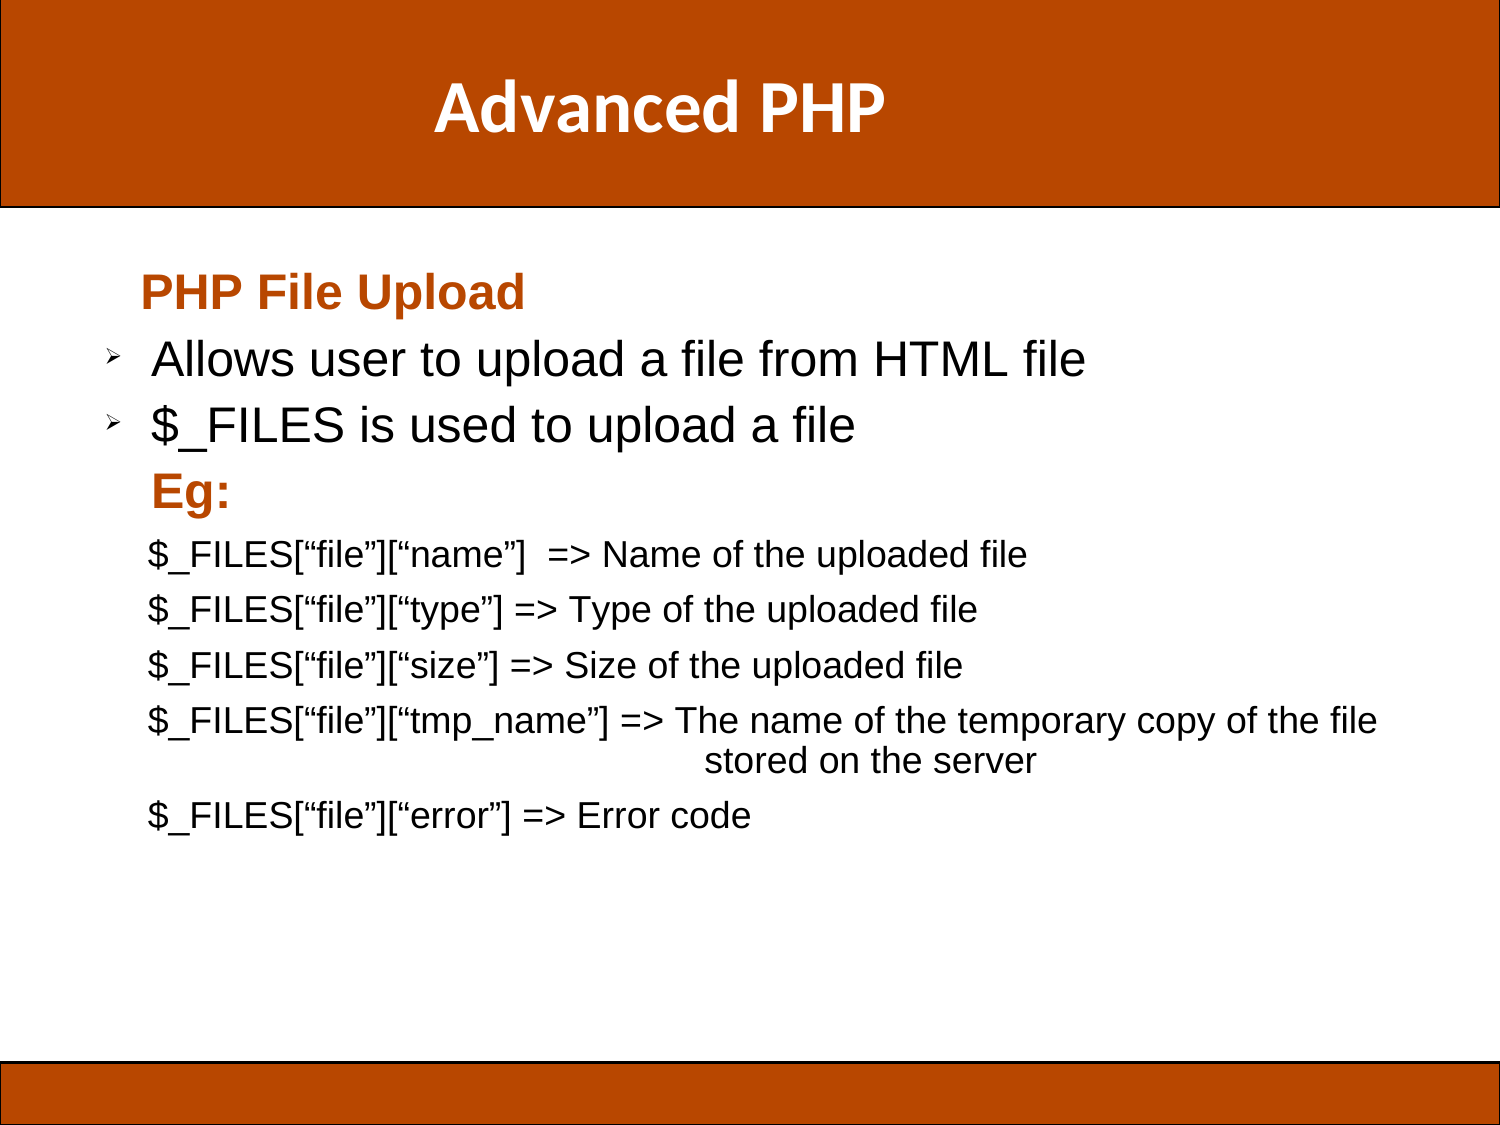

Advanced PHP
# PHP File Upload
Allows user to upload a file from HTML file
$_FILES is used to upload a file
Eg:
 $_FILES[“file”][“name”] => Name of the uploaded file
 $_FILES[“file”][“type”] => Type of the uploaded file
 $_FILES[“file”][“size”] => Size of the uploaded file
 $_FILES[“file”][“tmp_name”] => The name of the temporary copy of the file 		stored on the server
 $_FILES[“file”][“error”] => Error code